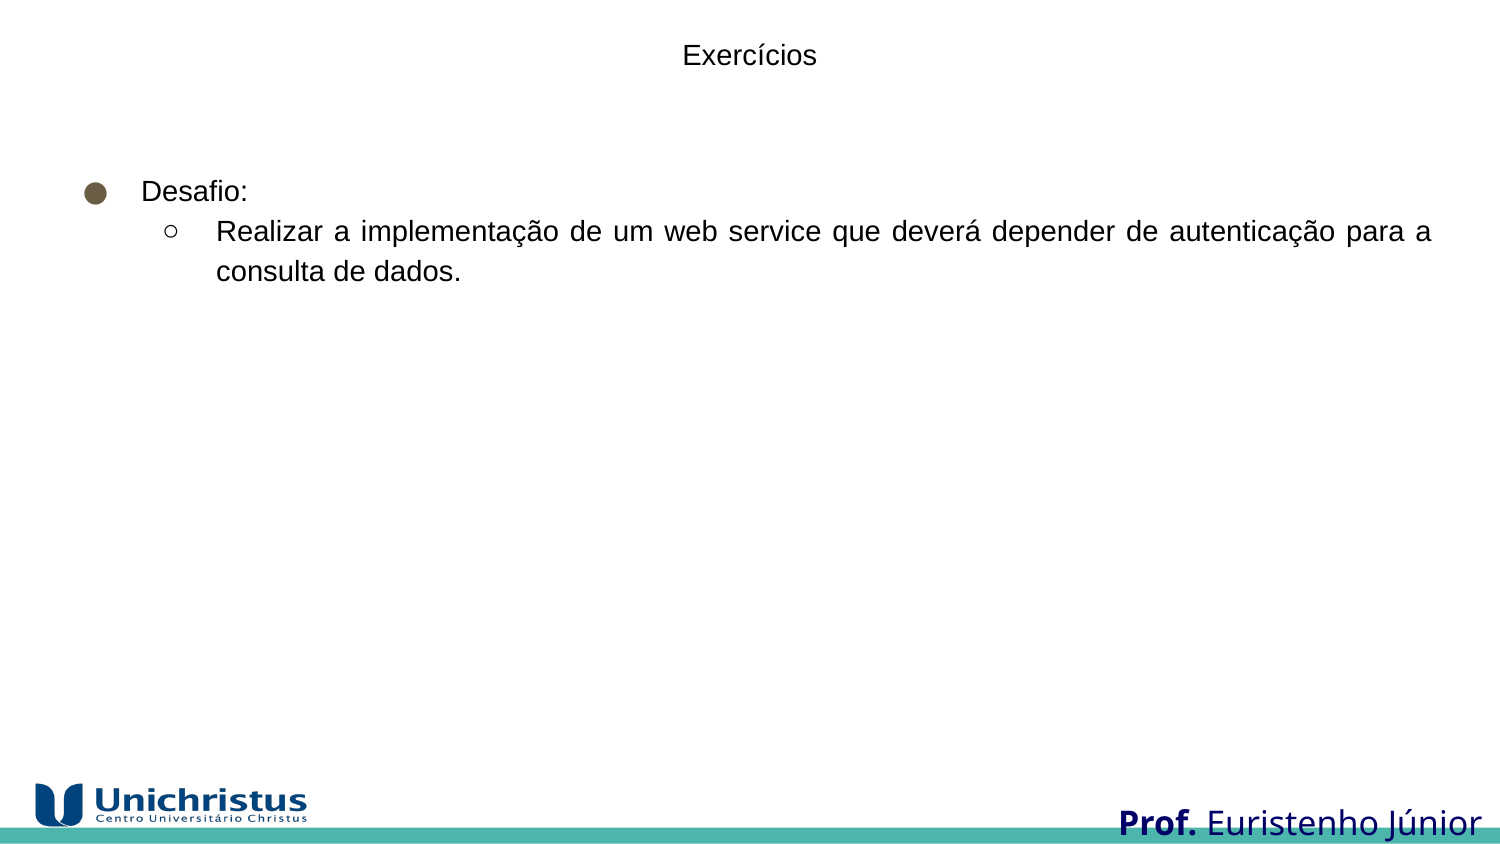

# Exercícios
Desafio:
Realizar a implementação de um web service que deverá depender de autenticação para a consulta de dados.
Prof. Euristenho Júnior